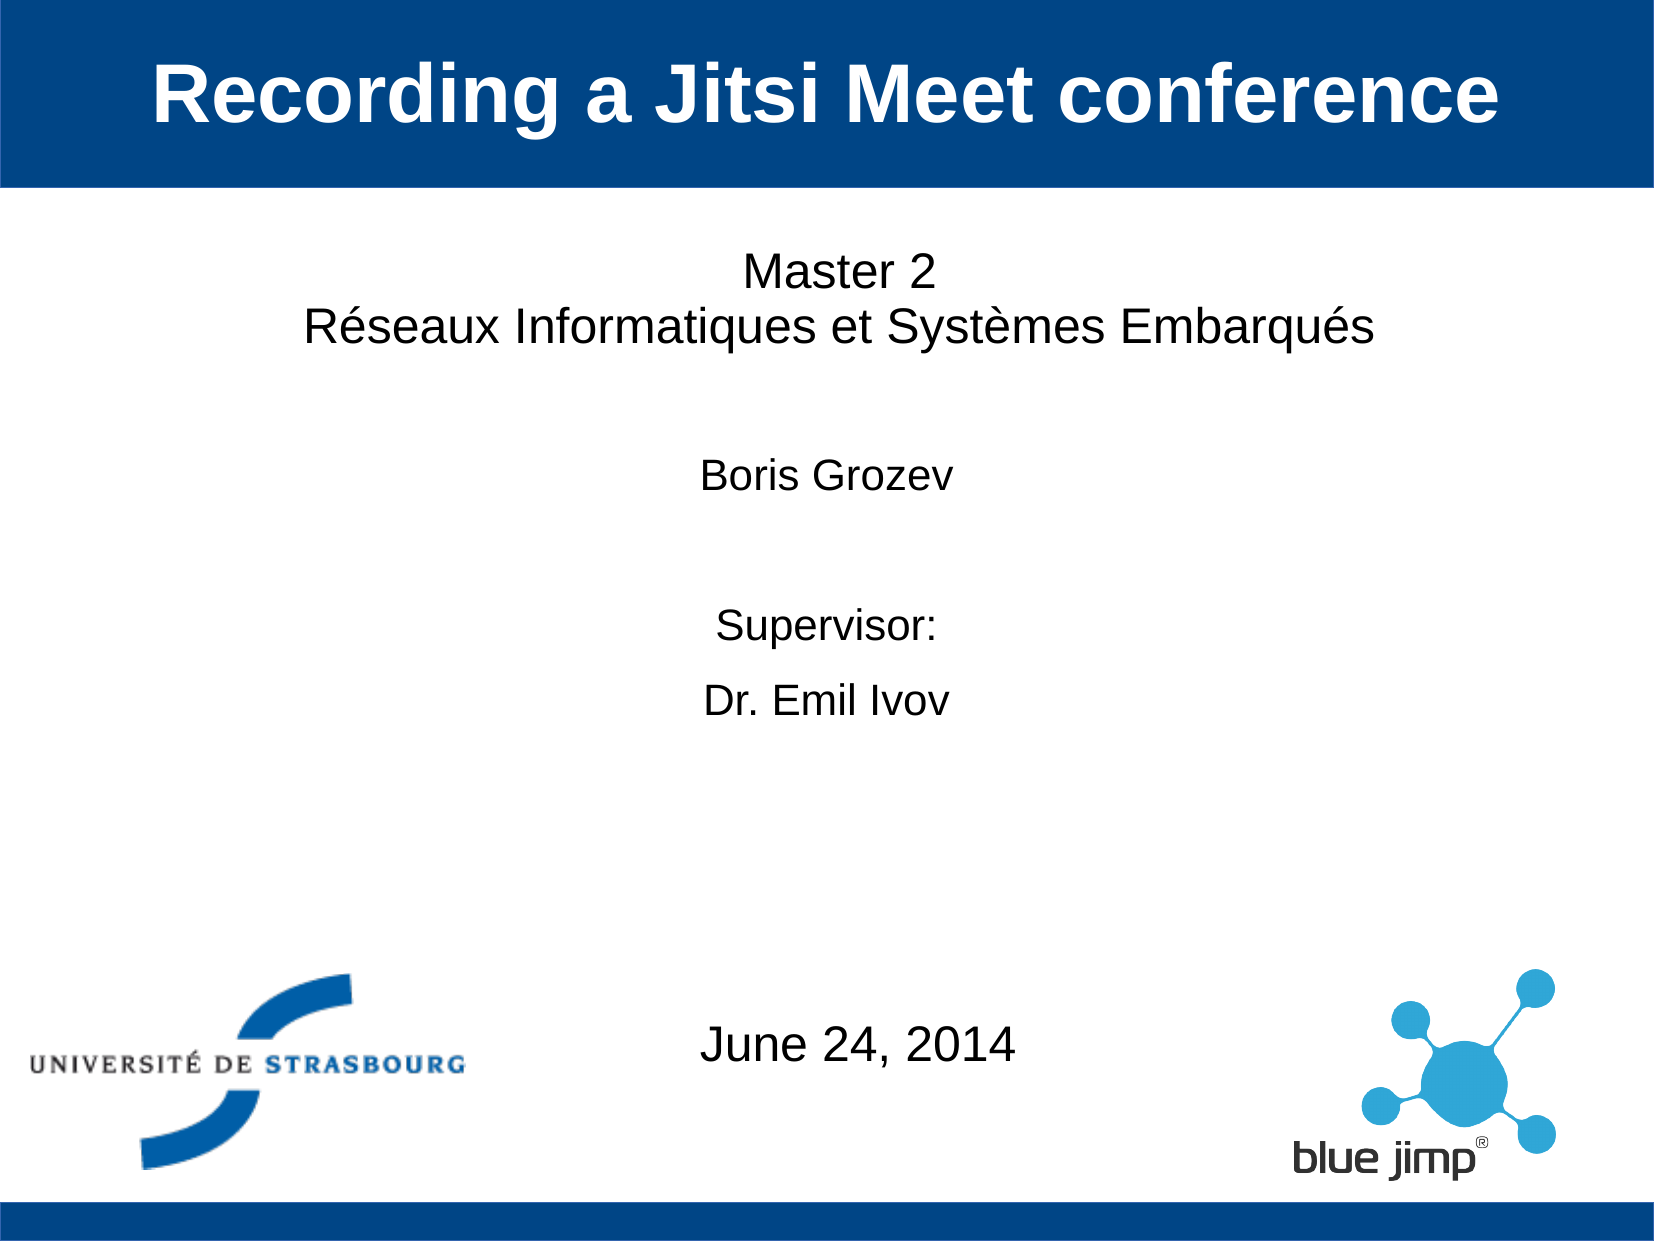

# Recording a Jitsi Meet conference
Master 2
Réseaux Informatiques et Systèmes Embarqués
Boris Grozev
Supervisor:
Dr. Emil Ivov
June 24, 2014